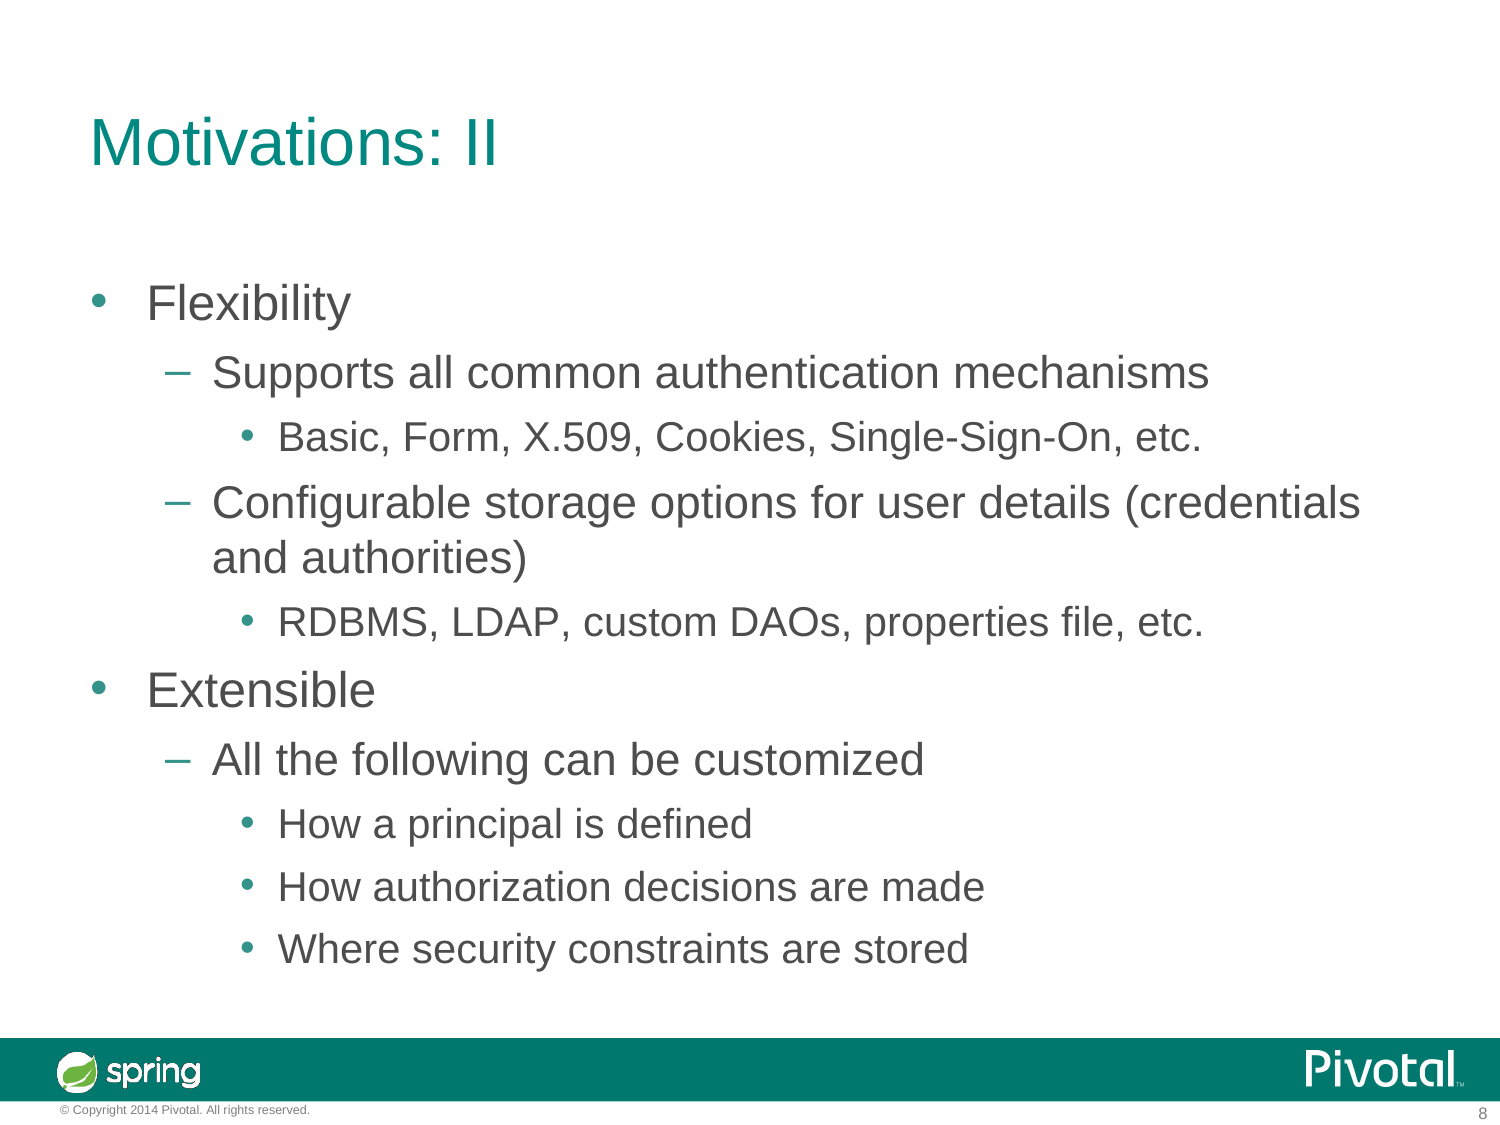

# Motivations: II
Flexibility
Supports all common authentication mechanisms
Basic, Form, X.509, Cookies, Single-Sign-On, etc.
Configurable storage options for user details (credentials and authorities)
RDBMS, LDAP, custom DAOs, properties file, etc.
Extensible
All the following can be customized
How a principal is defined
How authorization decisions are made
Where security constraints are stored